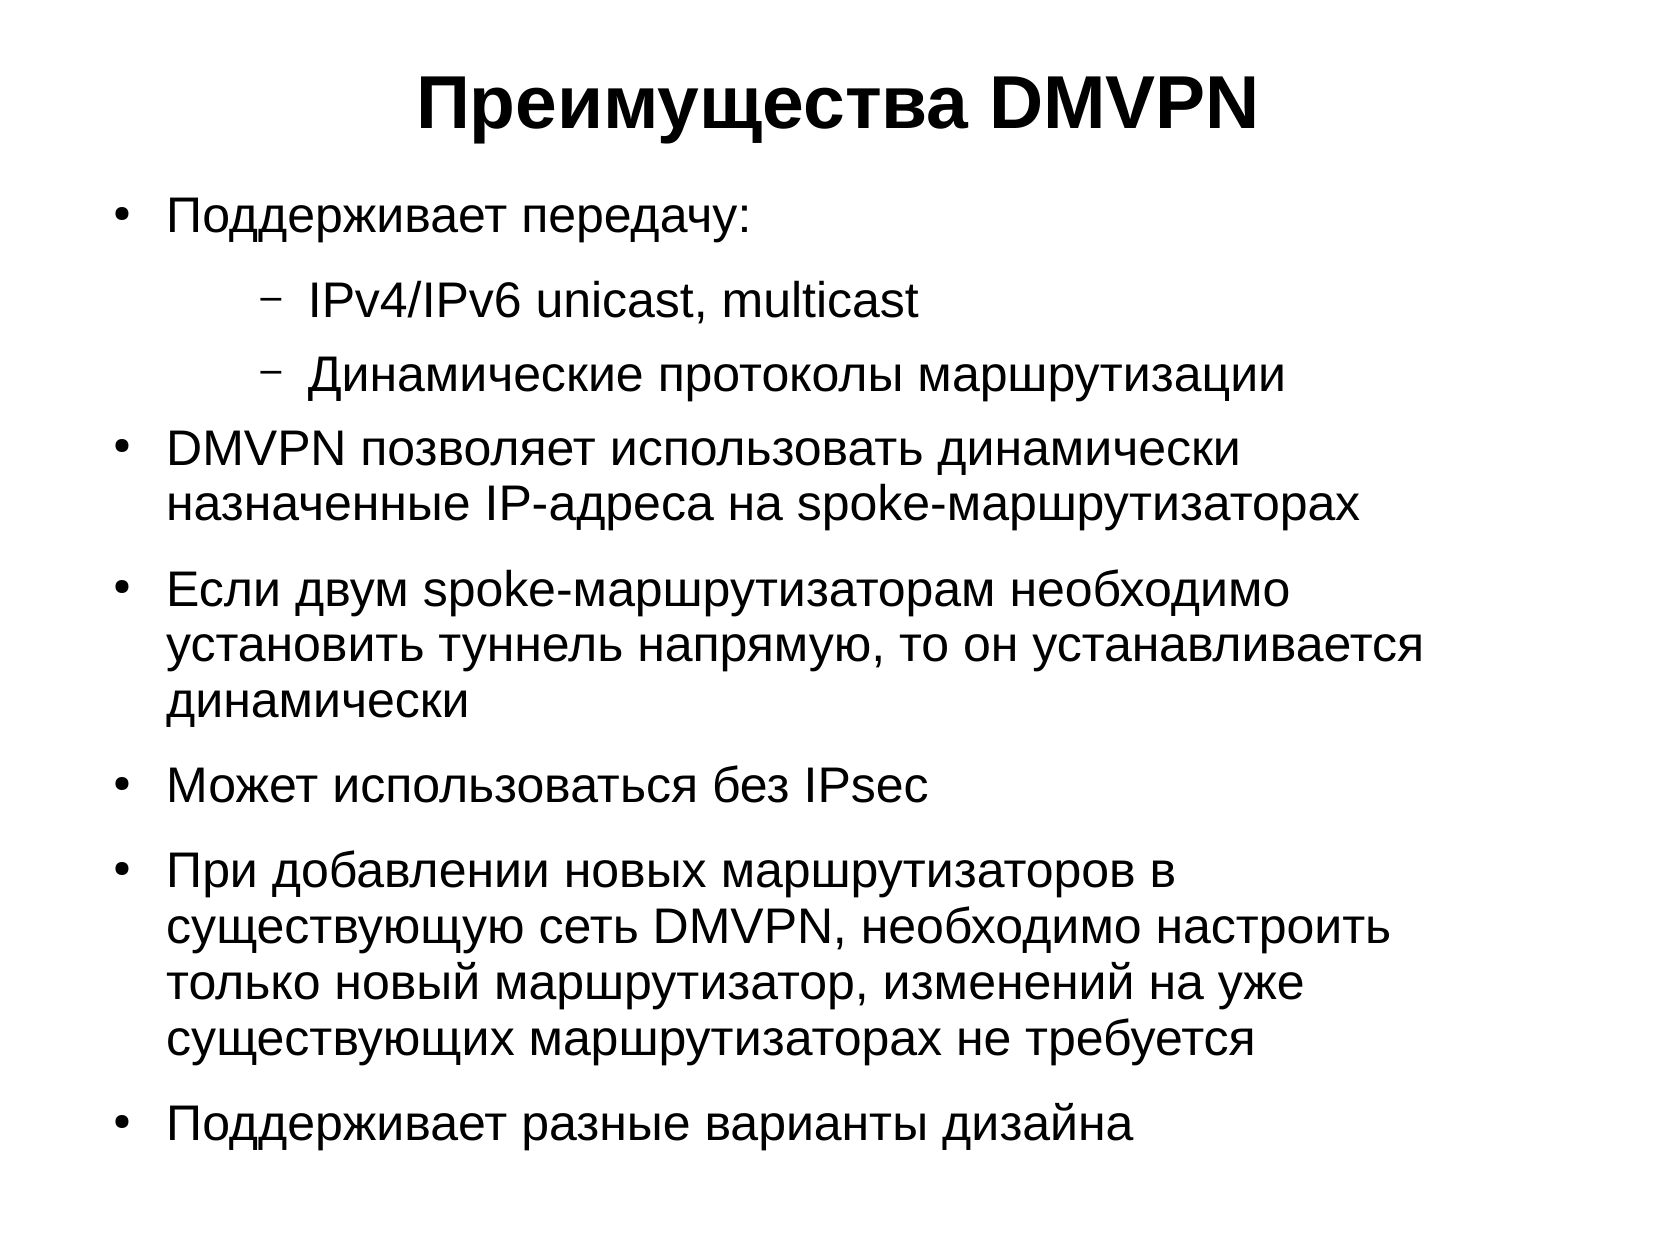

Преимущества DMVPN
# Поддерживает передачу:
IPv4/IPv6 unicast, multicast
Динамические протоколы маршрутизации
DMVPN позволяет использовать динамически назначенные IP-адреса на spoke-маршрутизаторах
Если двум spoke-маршрутизаторам необходимо установить туннель напрямую, то он устанавливается динамически
Может использоваться без IPsec
При добавлении новых маршрутизаторов в существующую сеть DMVPN, необходимо настроить только новый маршрутизатор, изменений на уже существующих маршрутизаторах не требуется
Поддерживает разные варианты дизайна